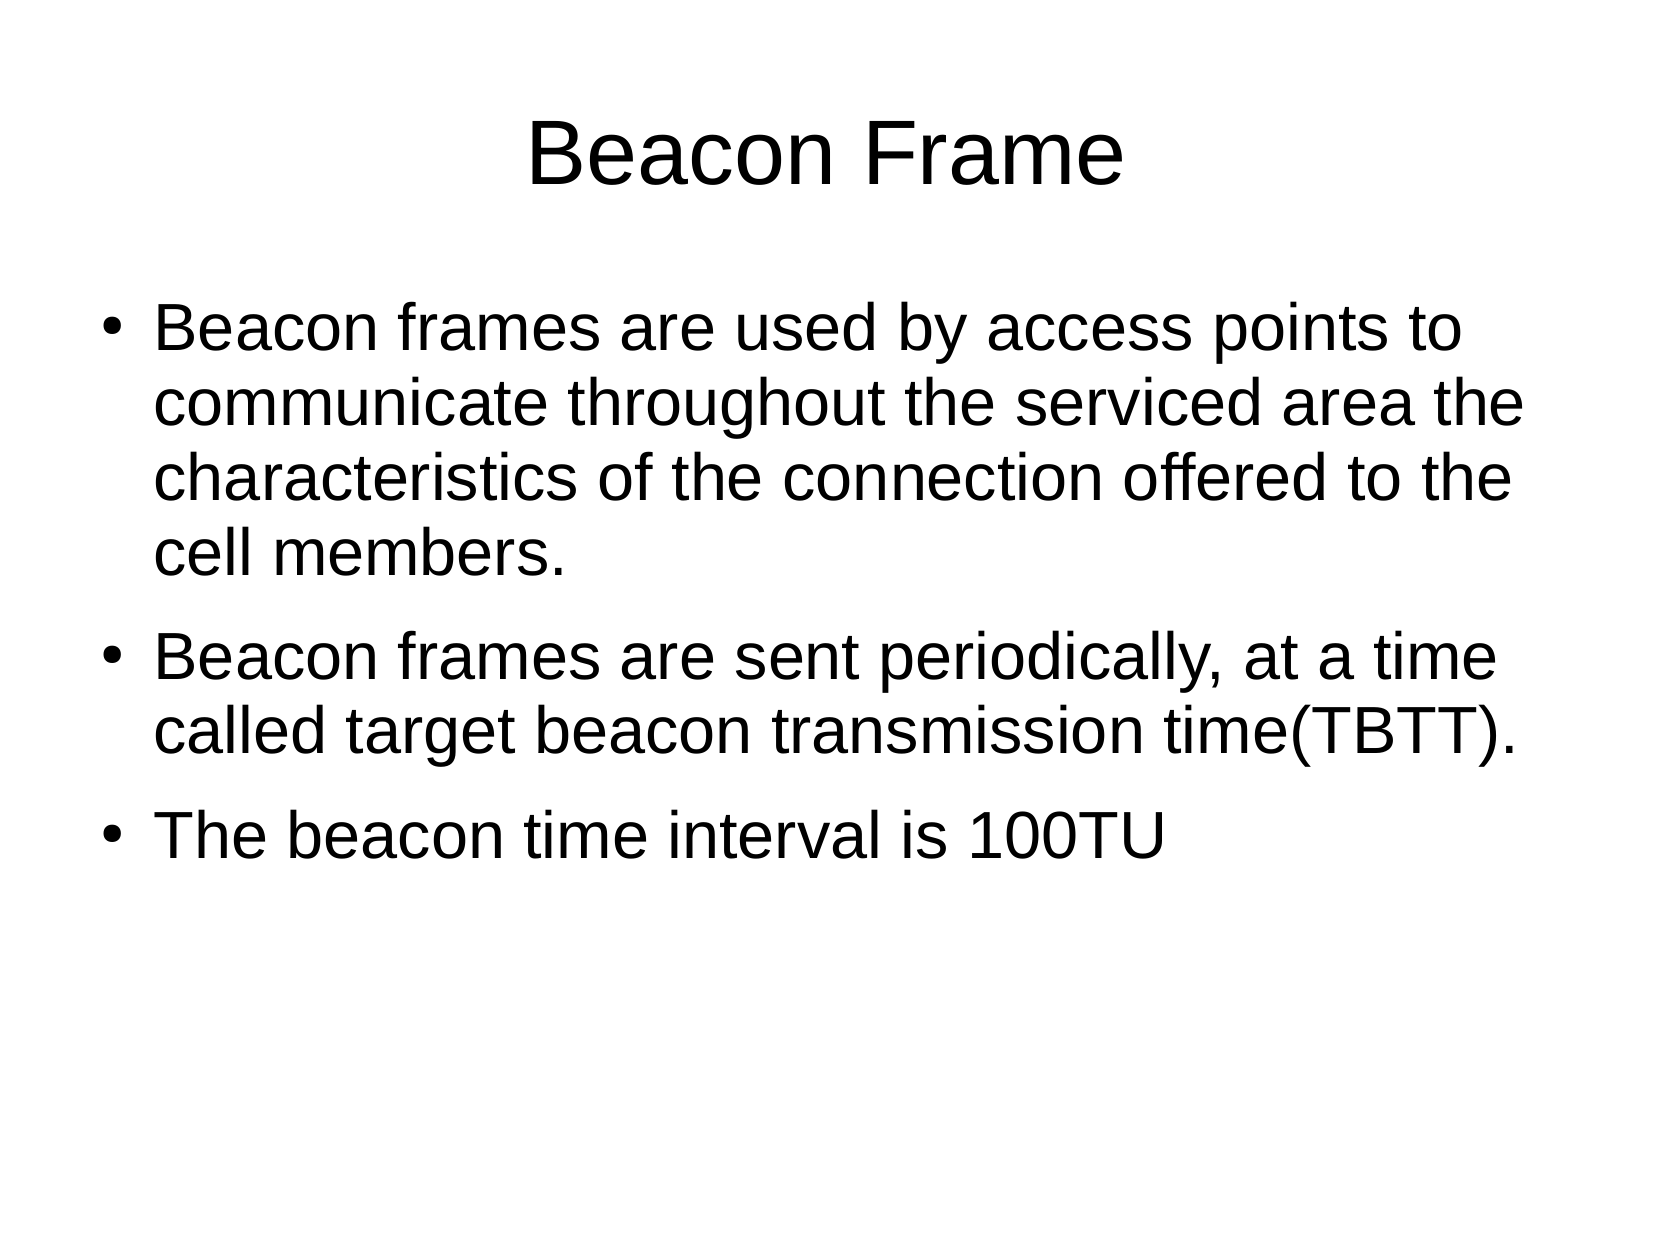

# Beacon Frame
Beacon frames are used by access points to communicate throughout the serviced area the characteristics of the connection offered to the cell members.
Beacon frames are sent periodically, at a time called target beacon transmission time(TBTT).
The beacon time interval is 100TU